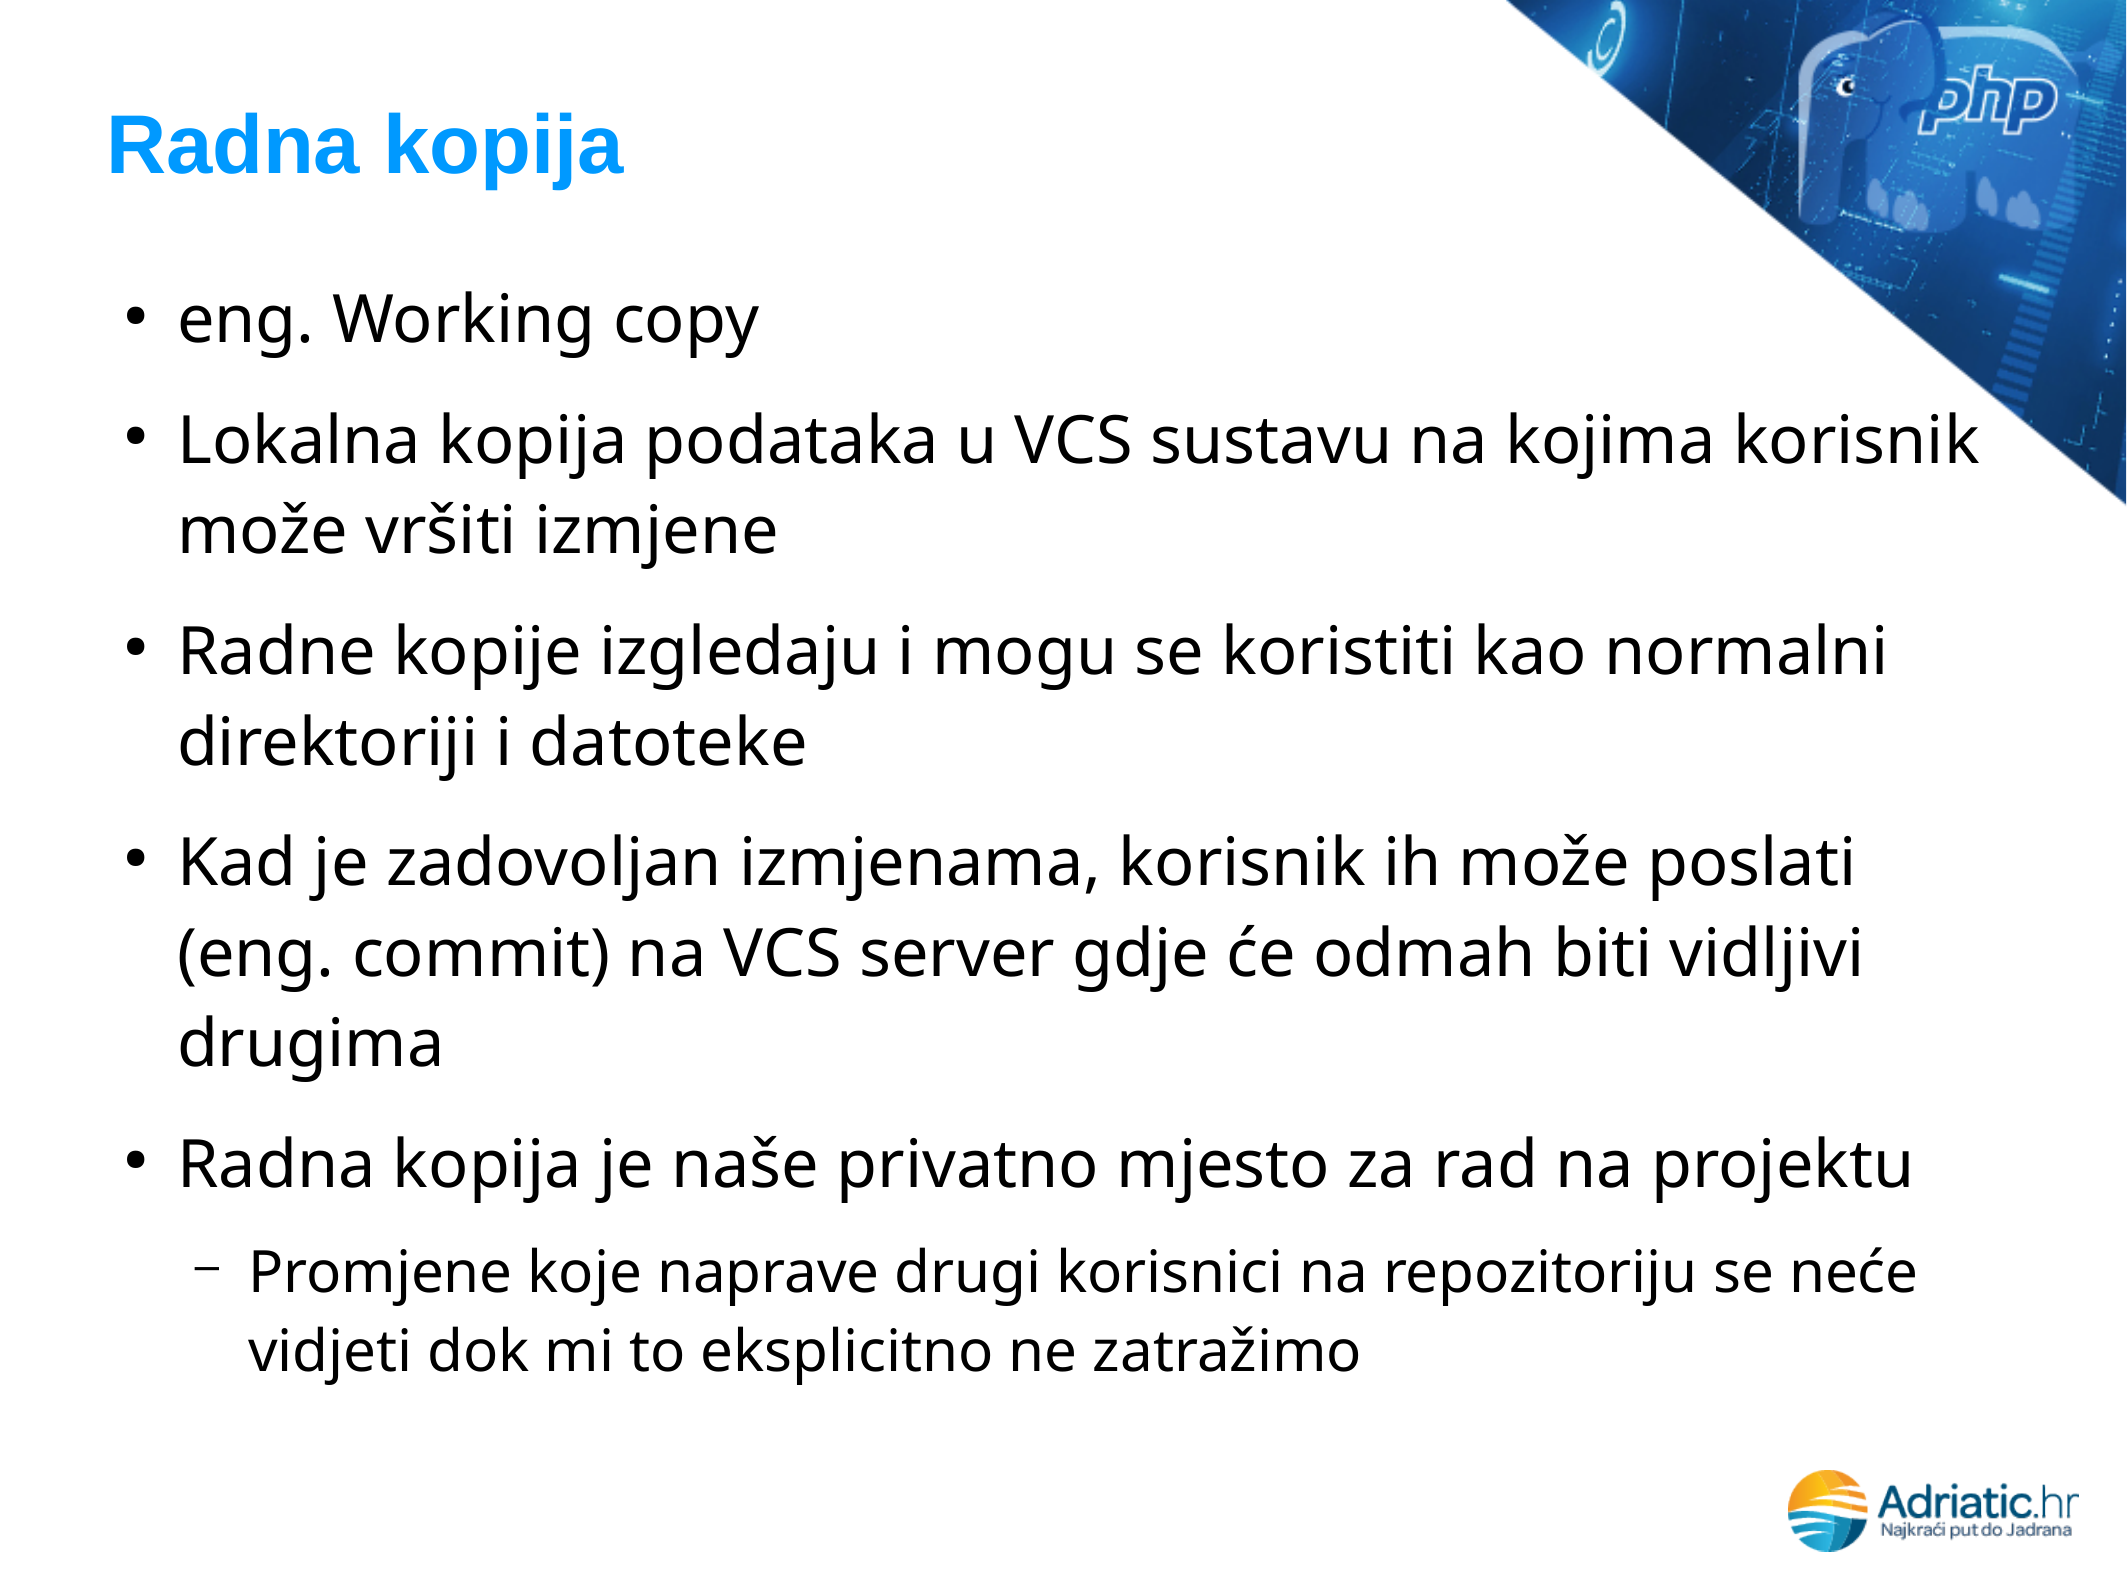

# Radna kopija
eng. Working copy
Lokalna kopija podataka u VCS sustavu na kojima korisnik može vršiti izmjene
Radne kopije izgledaju i mogu se koristiti kao normalni direktoriji i datoteke
Kad je zadovoljan izmjenama, korisnik ih može poslati (eng. commit) na VCS server gdje će odmah biti vidljivi drugima
Radna kopija je naše privatno mjesto za rad na projektu
Promjene koje naprave drugi korisnici na repozitoriju se neće vidjeti dok mi to eksplicitno ne zatražimo